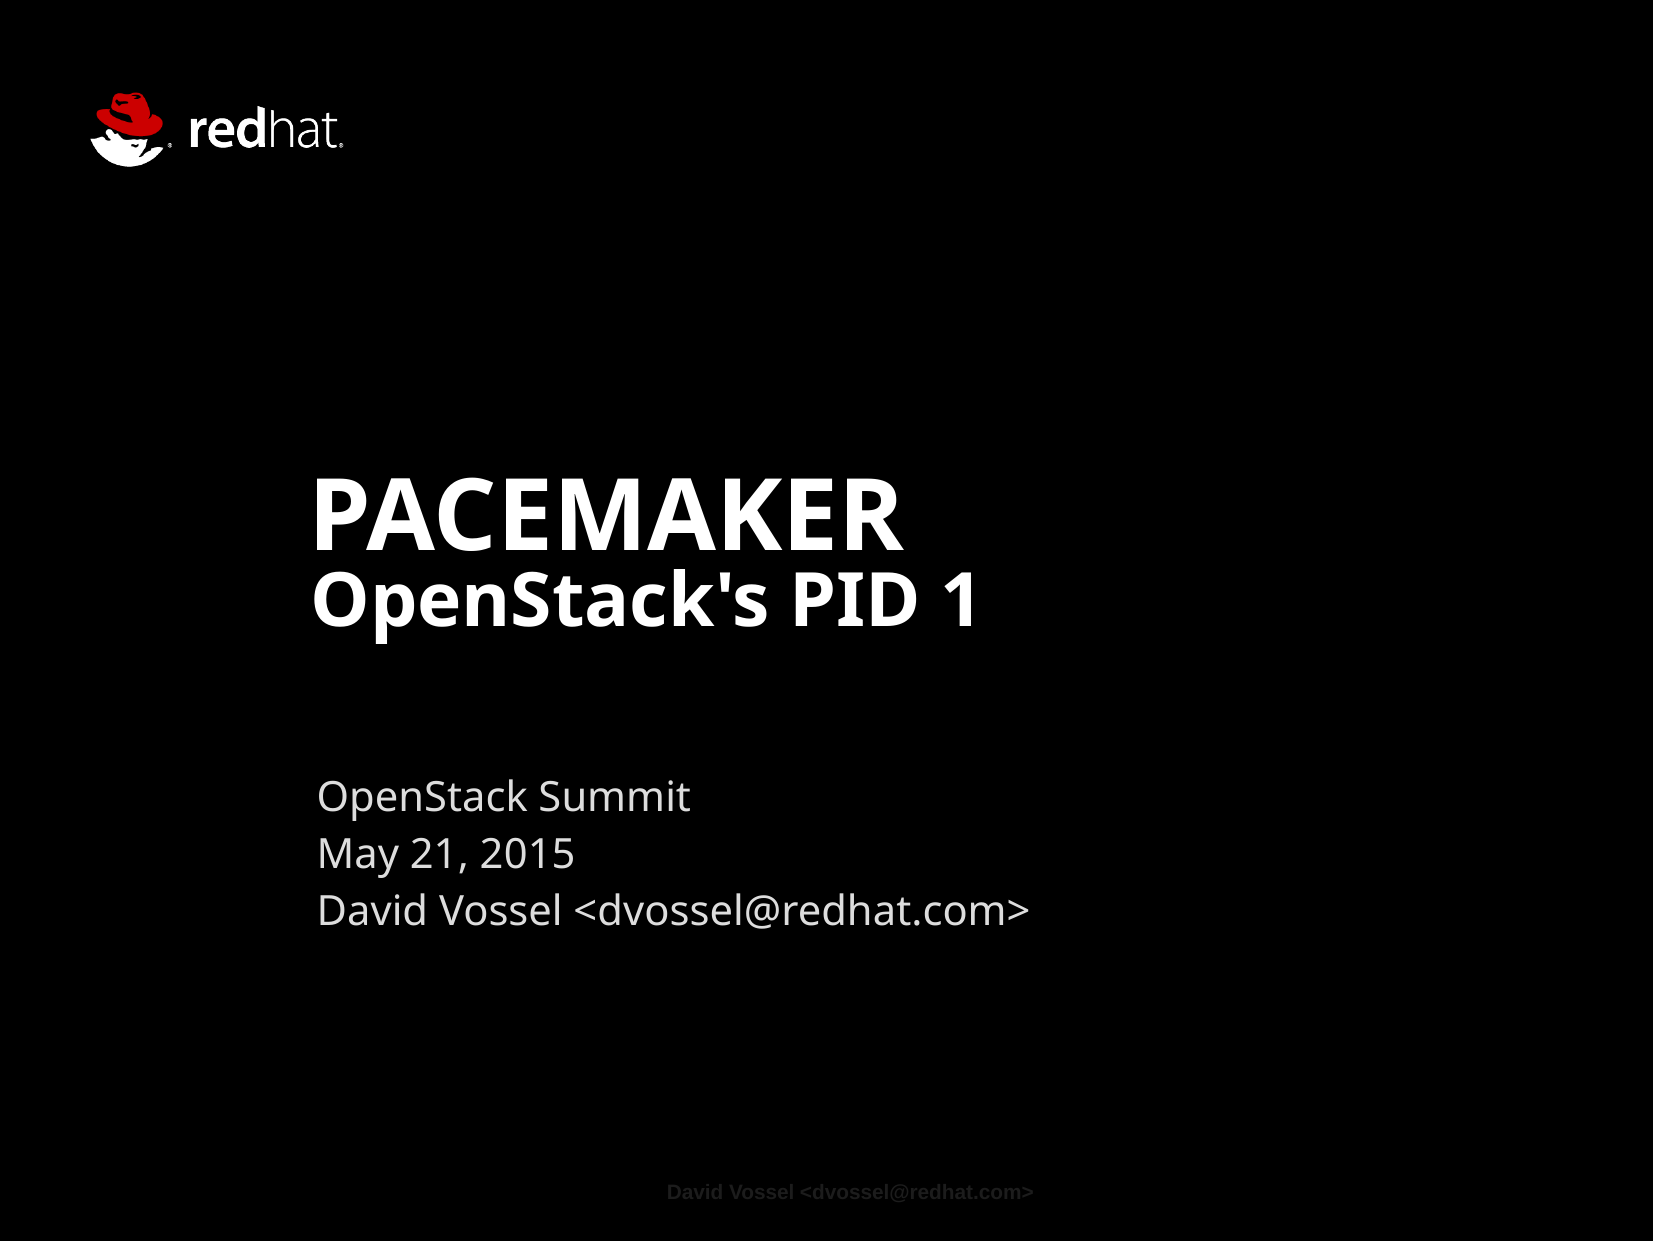

PACEMAKER
OpenStack's PID 1
OpenStack Summit
May 21, 2015
David Vossel <dvossel@redhat.com>